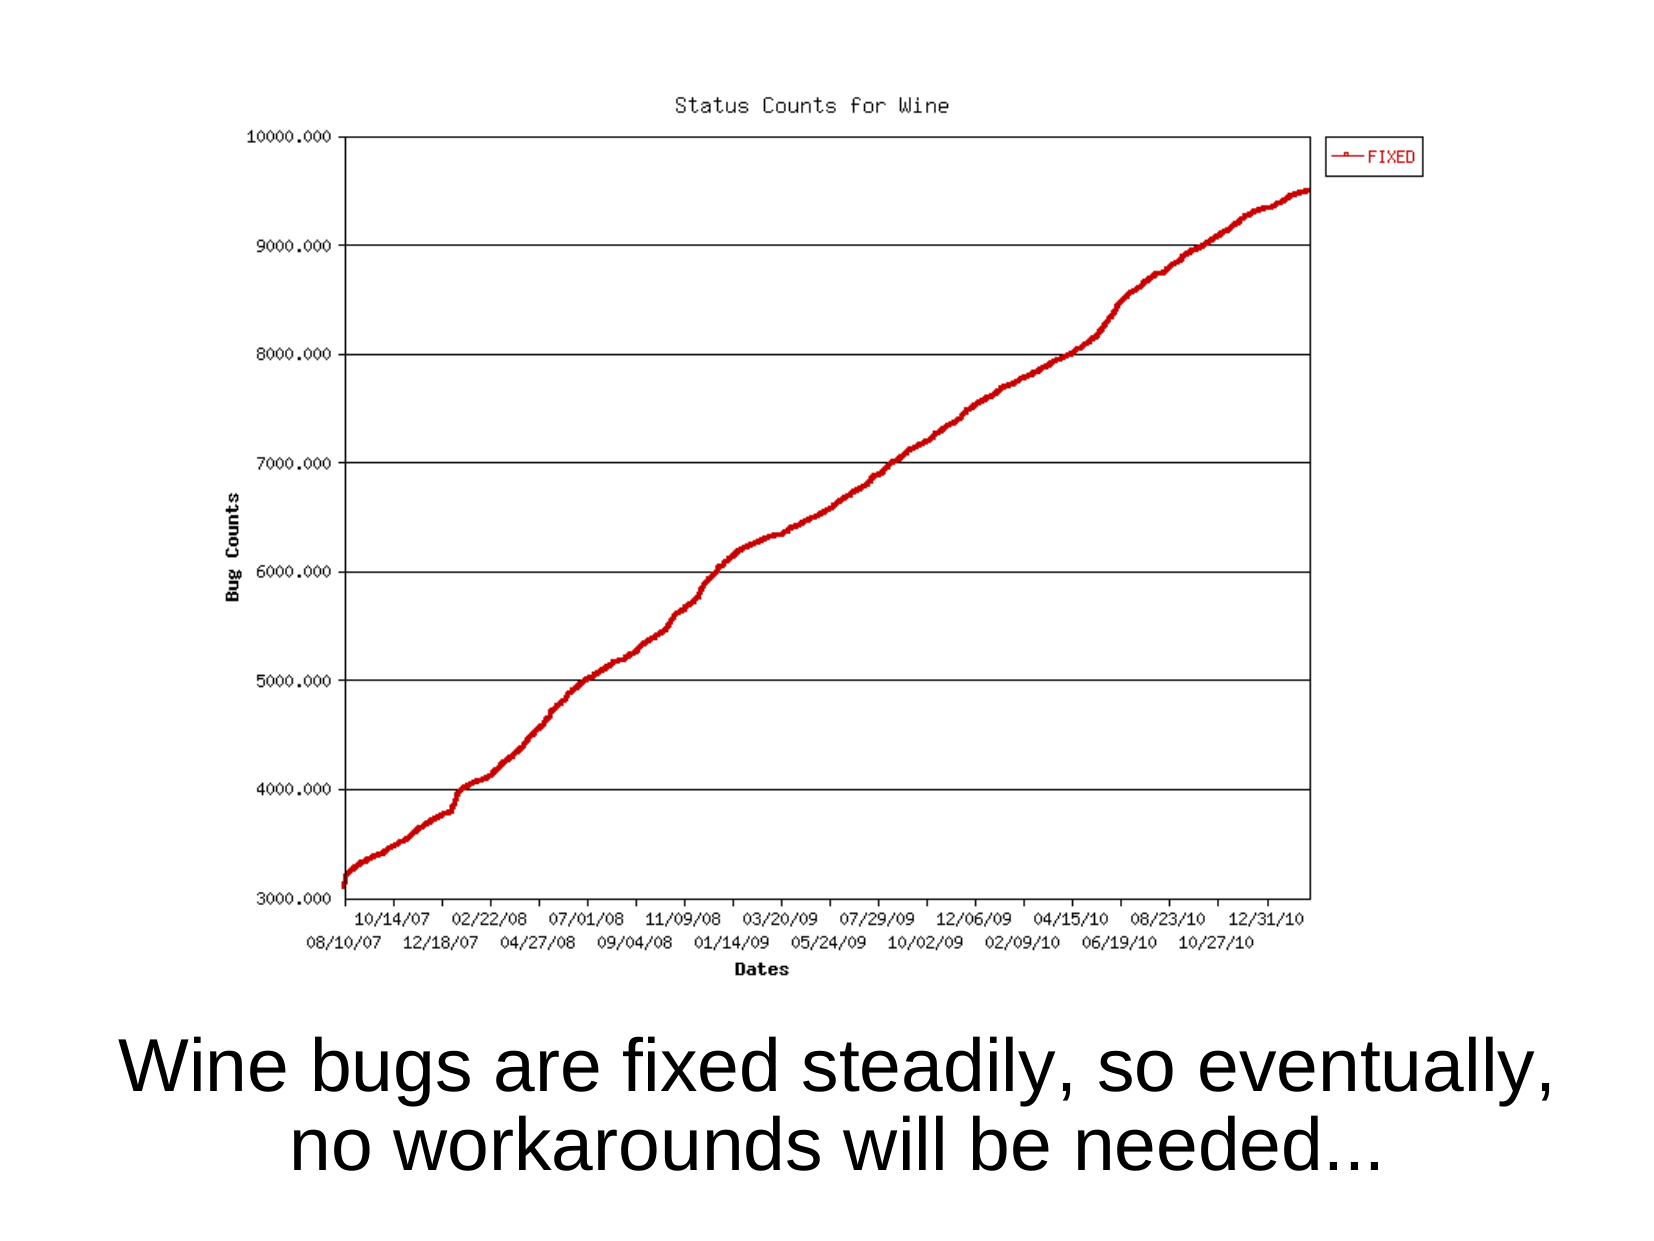

# Wine bugs are fixed steadily, so eventually, no workarounds will be needed...